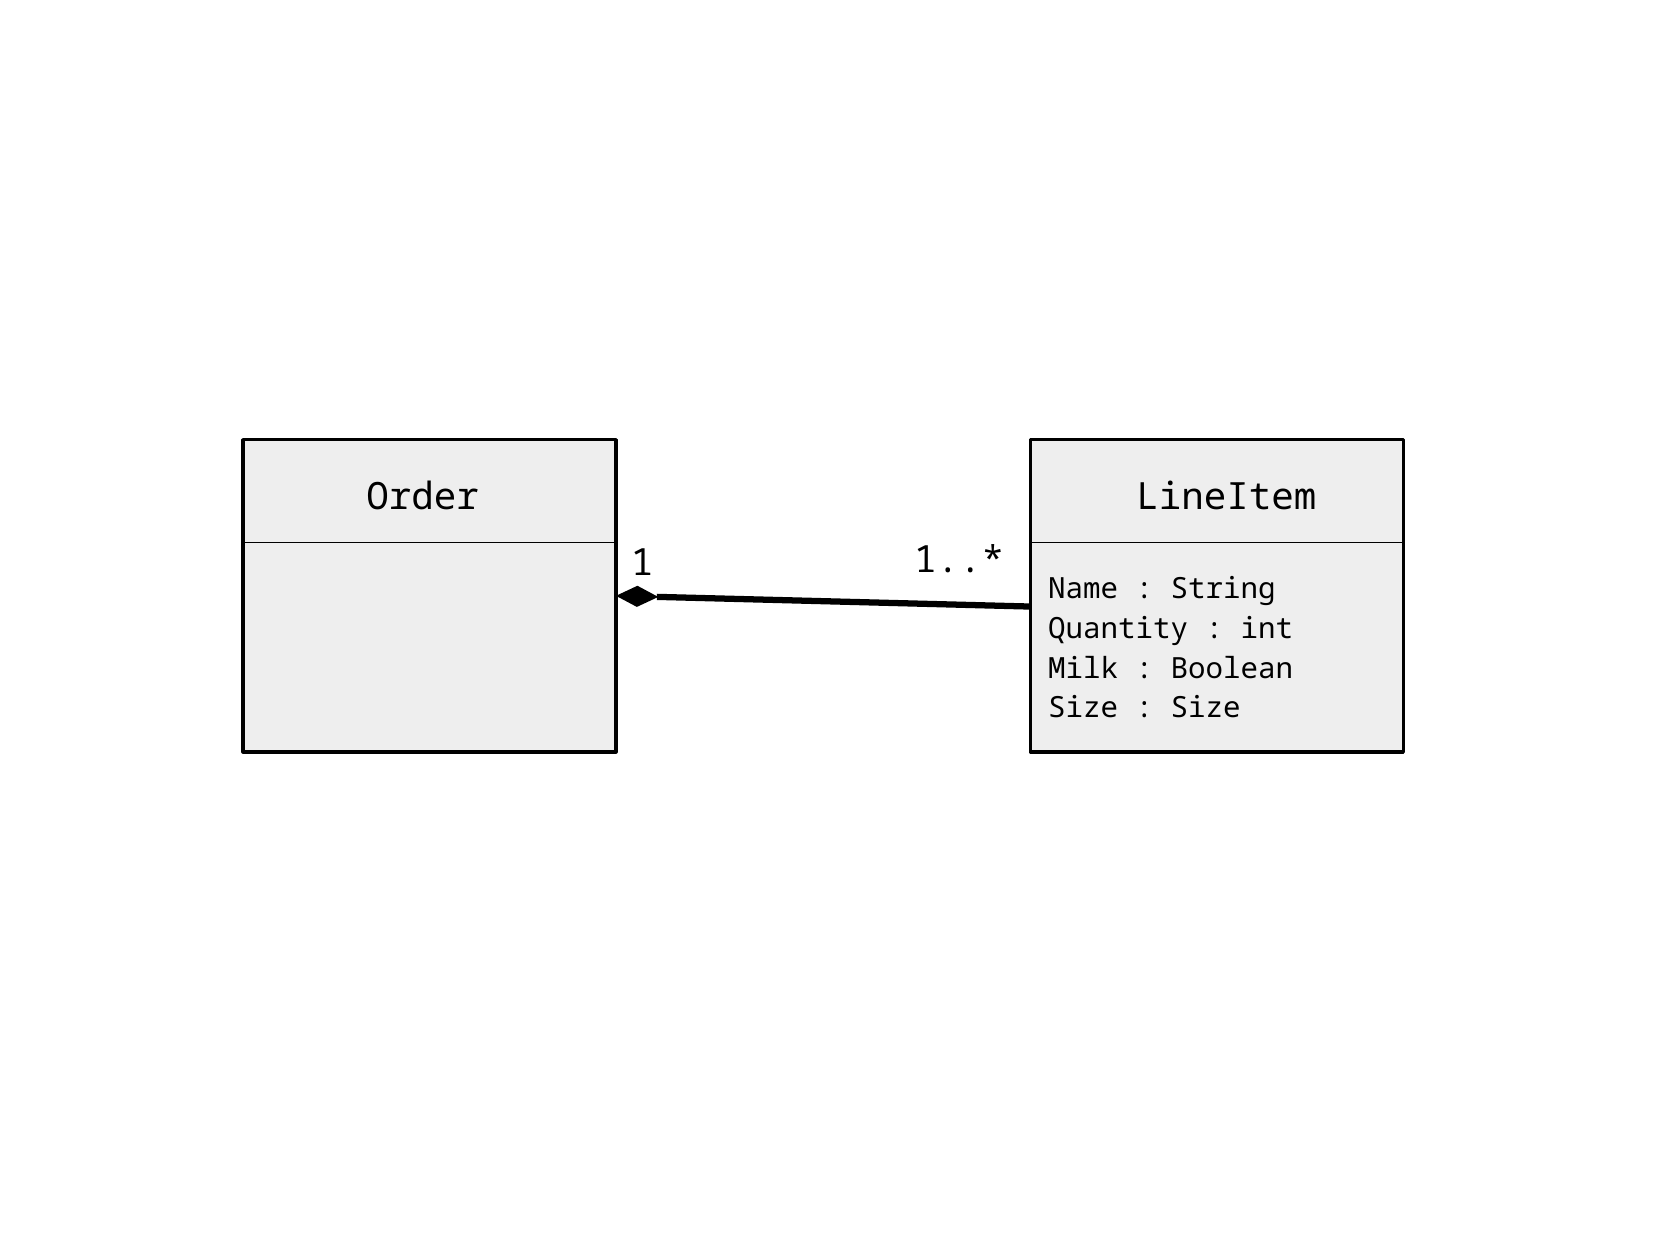

Order
LineItem
Name : String
Quantity : int
Milk : Boolean
Size : Size
1..*
1